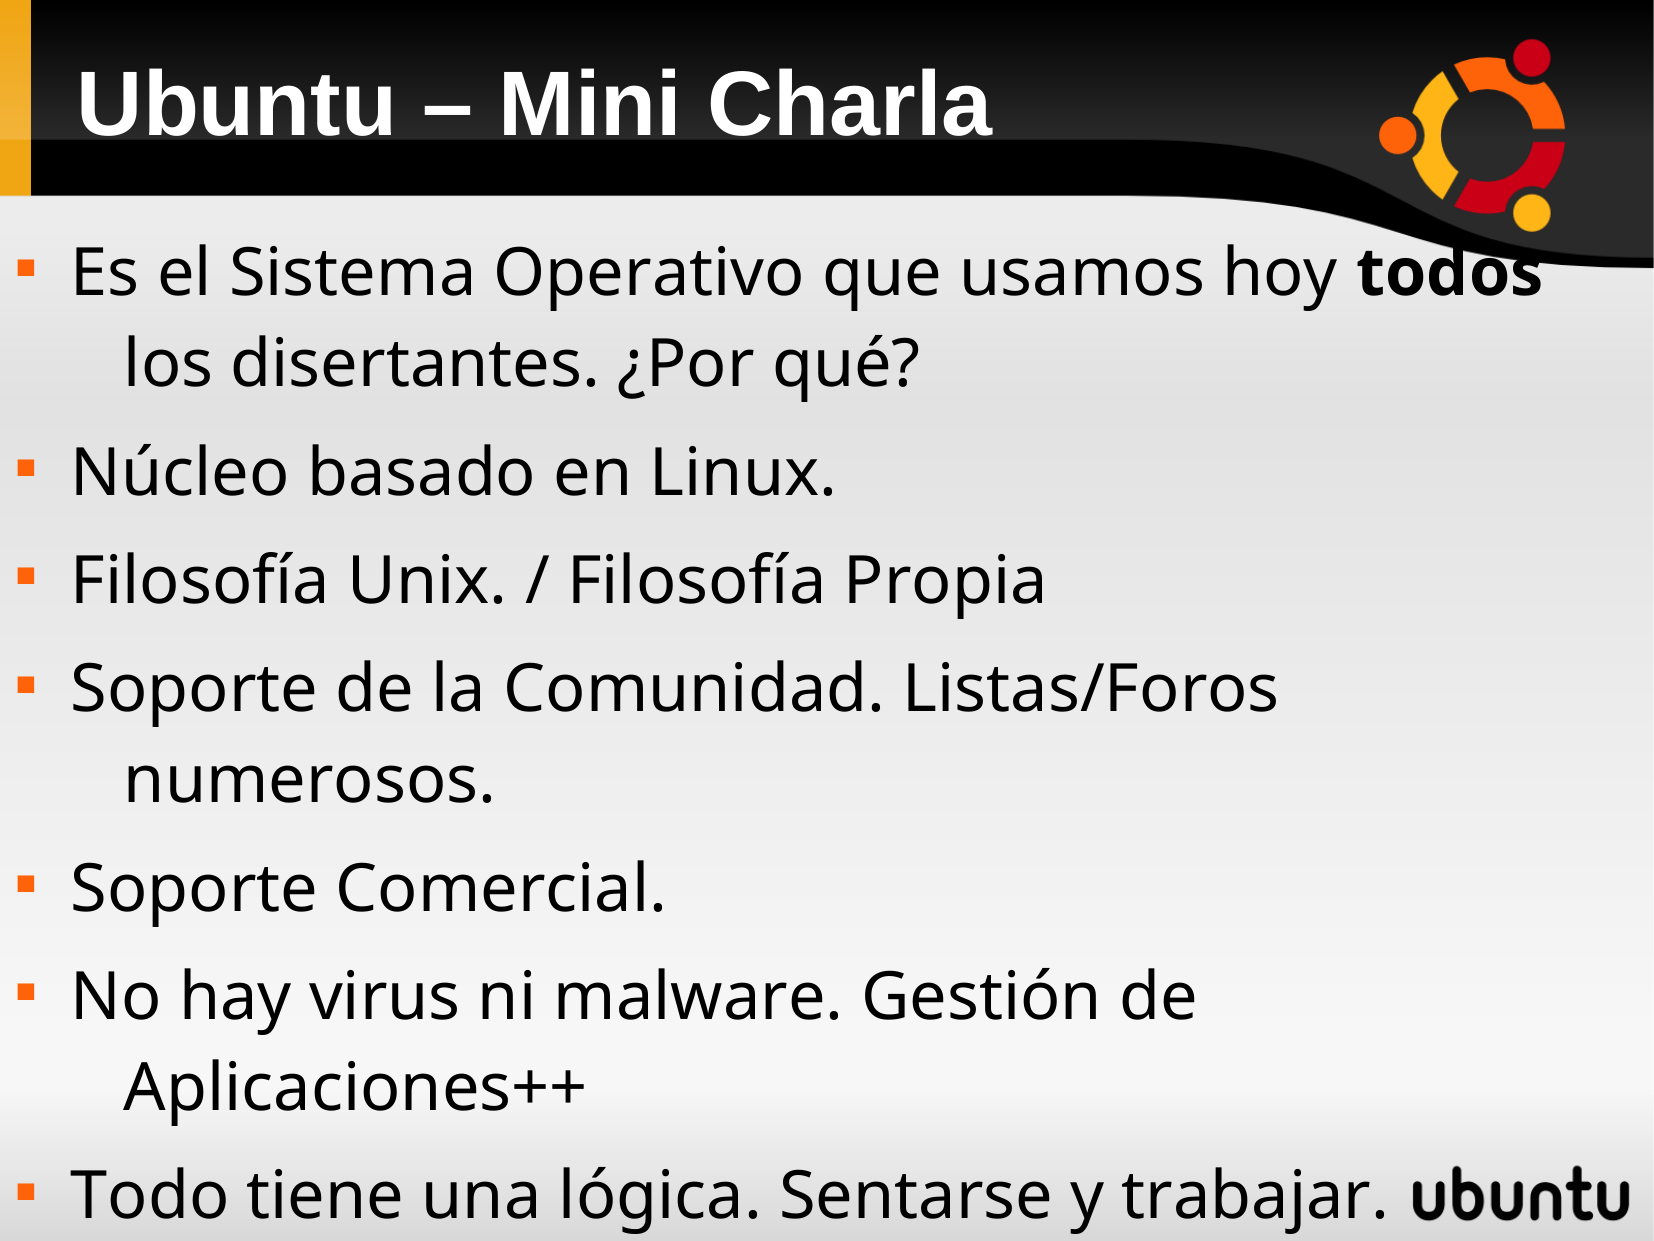

# Ubuntu – Mini Charla
Es el Sistema Operativo que usamos hoy todos
los disertantes. ¿Por qué?
Núcleo basado en Linux.
Filosofía Unix. / Filosofía Propia
Soporte de la Comunidad. Listas/Foros numerosos.
Soporte Comercial.
No hay virus ni malware. Gestión de Aplicaciones++
Todo tiene una lógica. Sentarse y trabajar.
El Linux más usado (y me hago cargo) ;-)
Encontranos en http://ubuntu-ar.org
¡Demo! (hasta que se cumplan los 5' y me echen :-P )